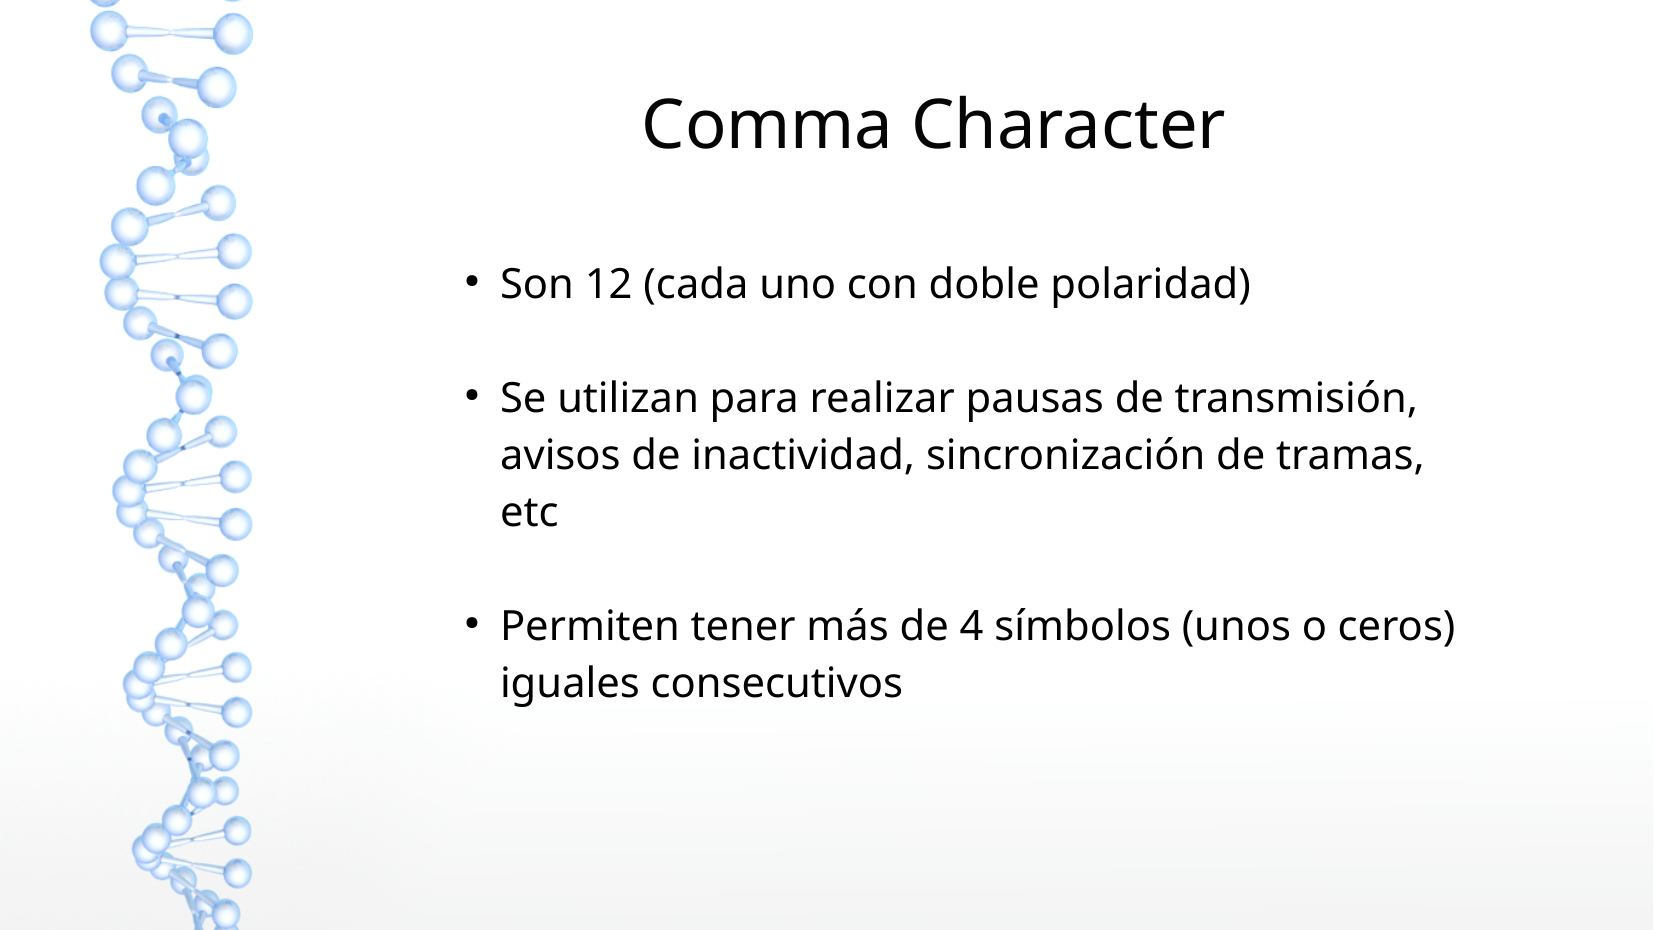

# Comma Character
Son 12 (cada uno con doble polaridad)
Se utilizan para realizar pausas de transmisión, avisos de inactividad, sincronización de tramas, etc
Permiten tener más de 4 símbolos (unos o ceros) iguales consecutivos
14